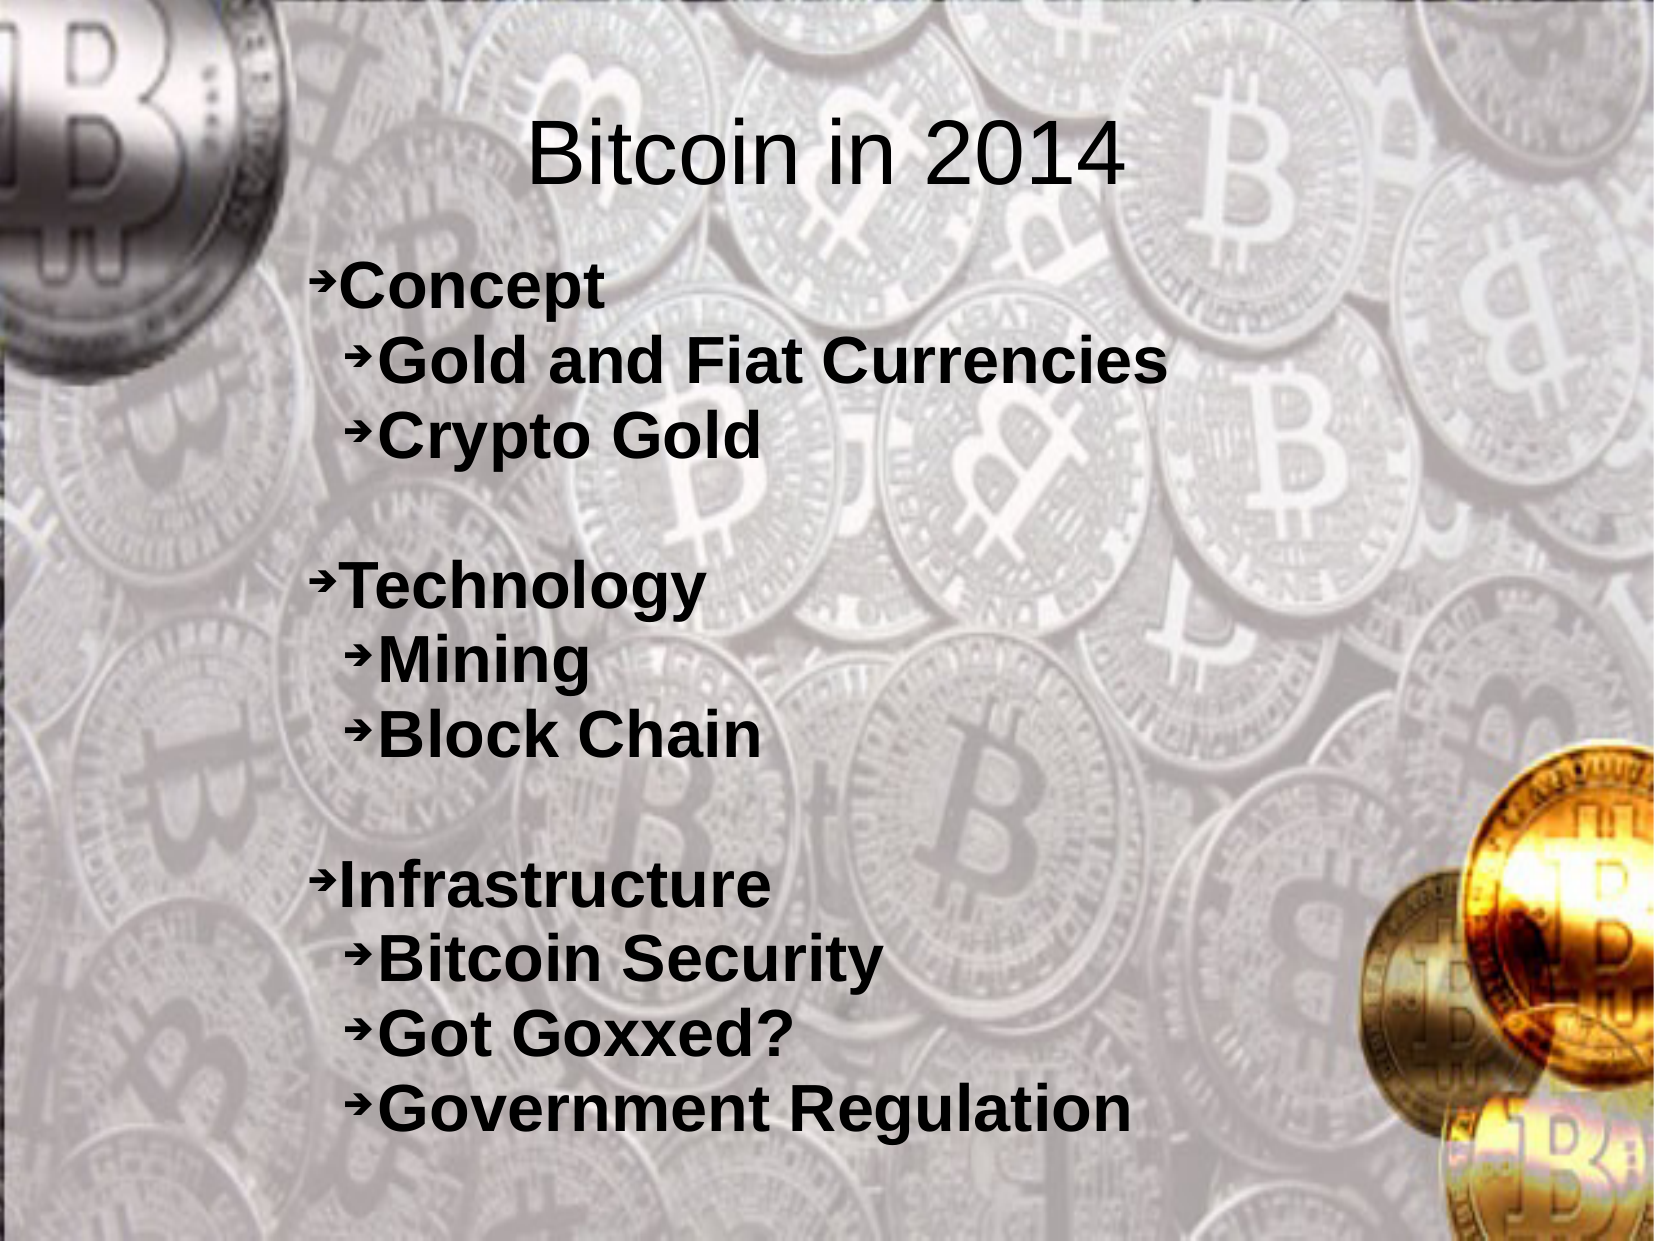

# Bitcoin in 2014
Concept
Gold and Fiat Currencies
Crypto Gold
Technology
Mining
Block Chain
Infrastructure
Bitcoin Security
Got Goxxed?
Government Regulation